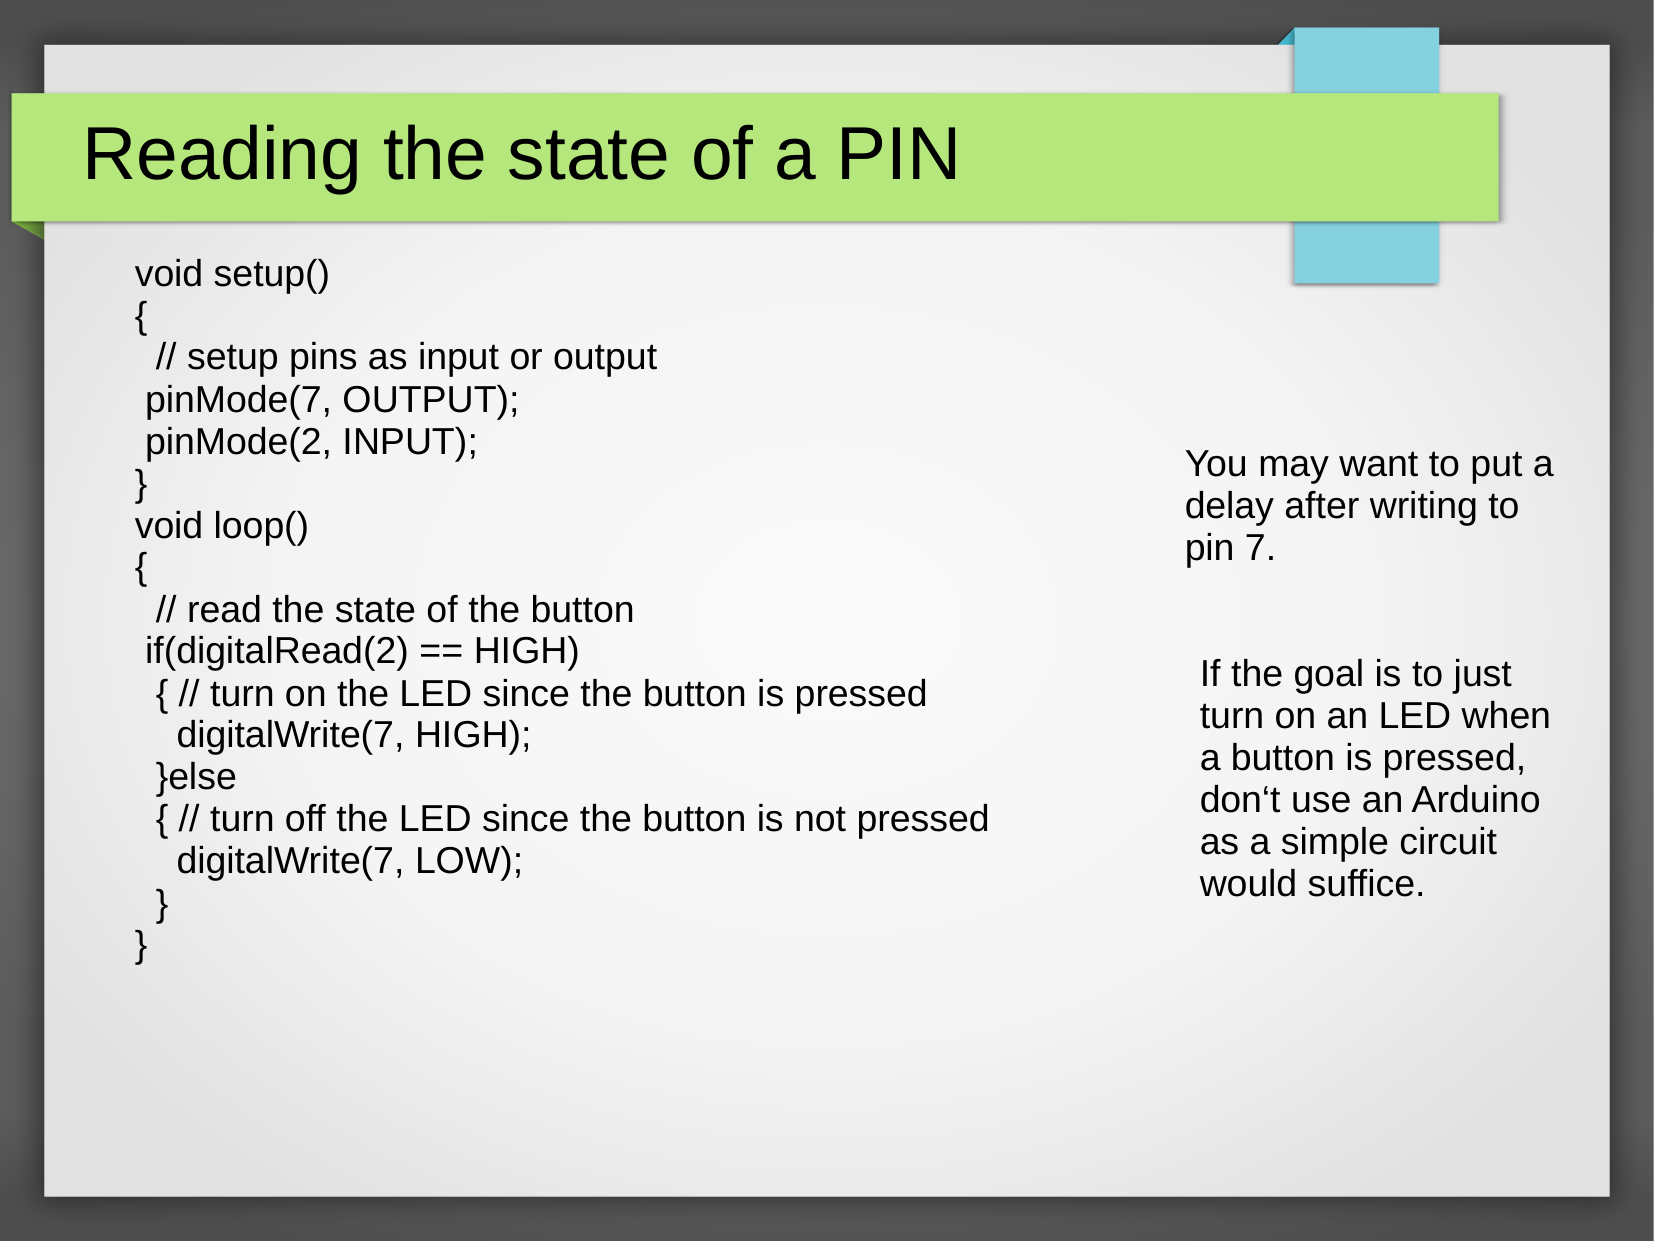

# Reading the state of a PIN
void setup()
{
 // setup pins as input or output
 pinMode(7, OUTPUT);
 pinMode(2, INPUT);
}
void loop()
{
 // read the state of the button
 if(digitalRead(2) == HIGH)
 { // turn on the LED since the button is pressed
 digitalWrite(7, HIGH);
 }else
 { // turn off the LED since the button is not pressed
 digitalWrite(7, LOW);
 }
}
You may want to put a delay after writing to pin 7.
If the goal is to just turn on an LED when a button is pressed, don‘t use an Arduino as a simple circuit would suffice.